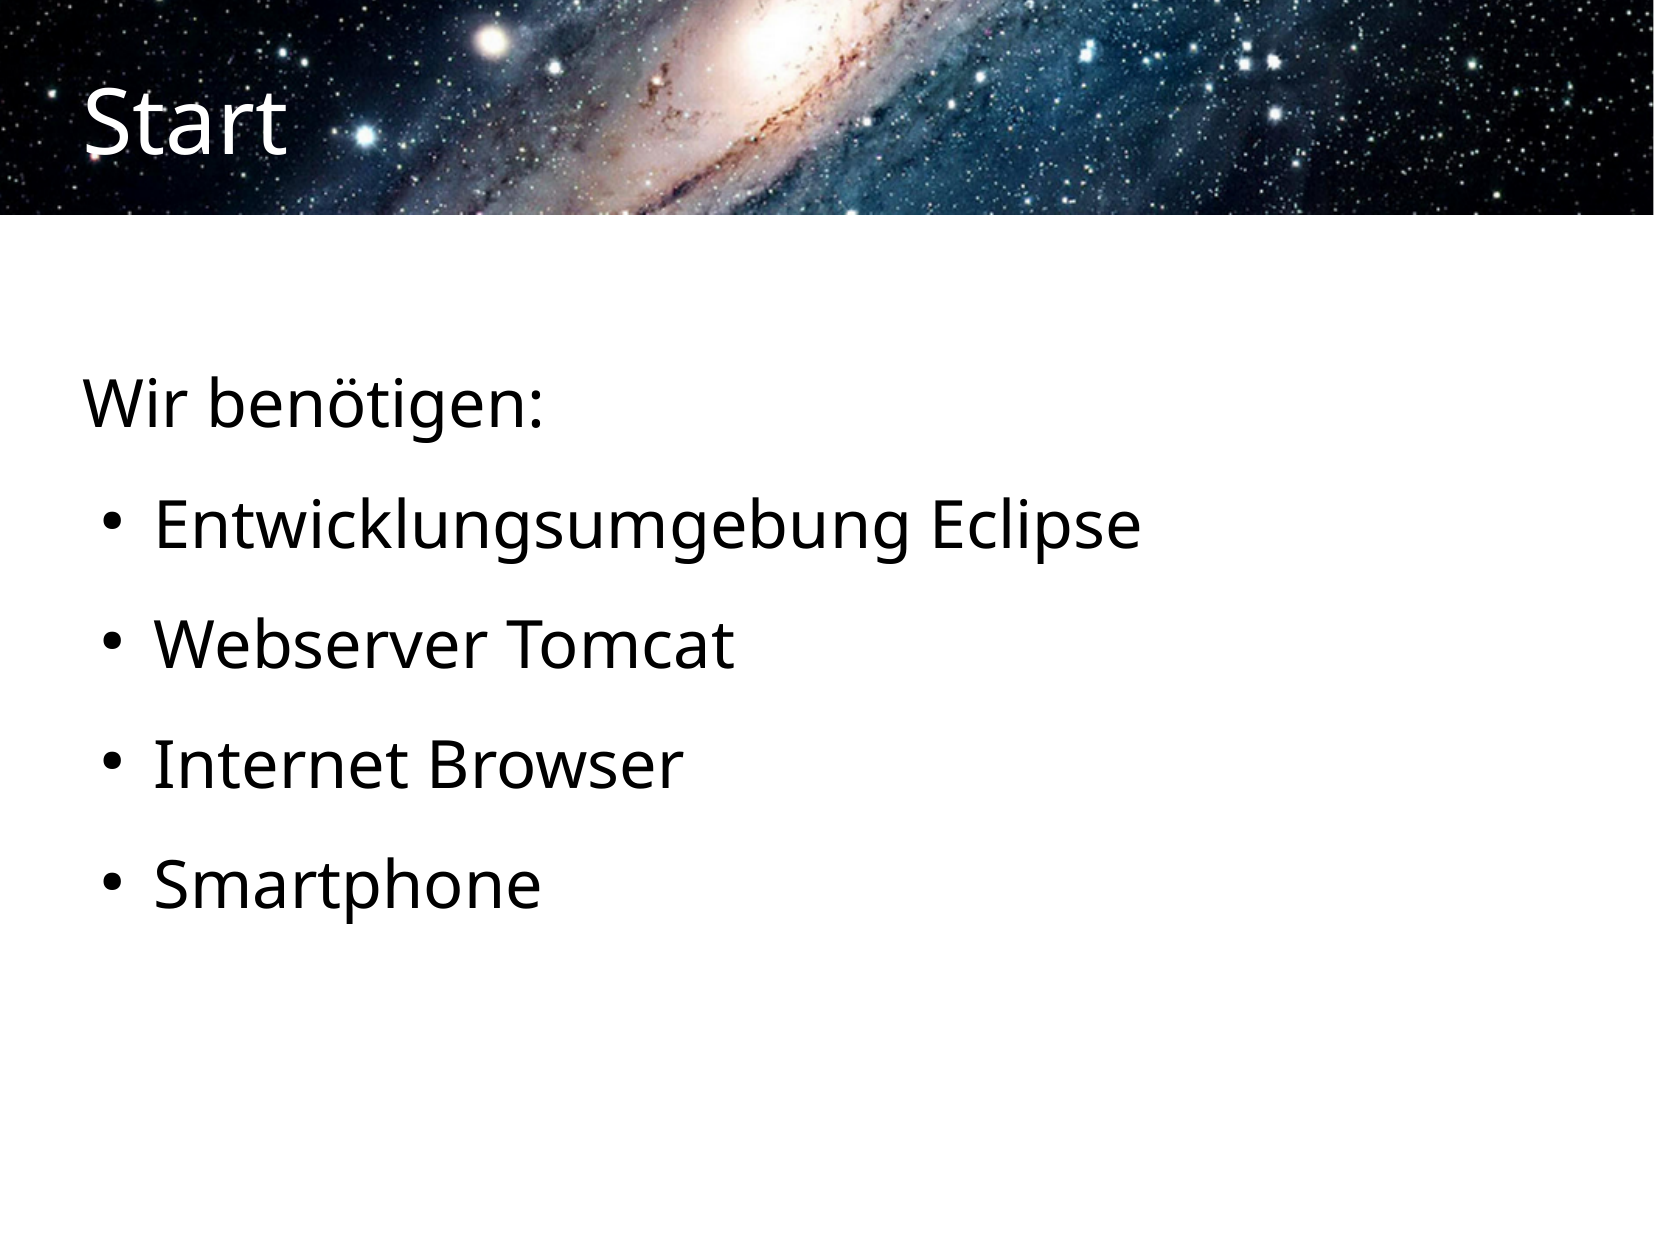

# Start
Wir benötigen:
Entwicklungsumgebung Eclipse
Webserver Tomcat
Internet Browser
Smartphone